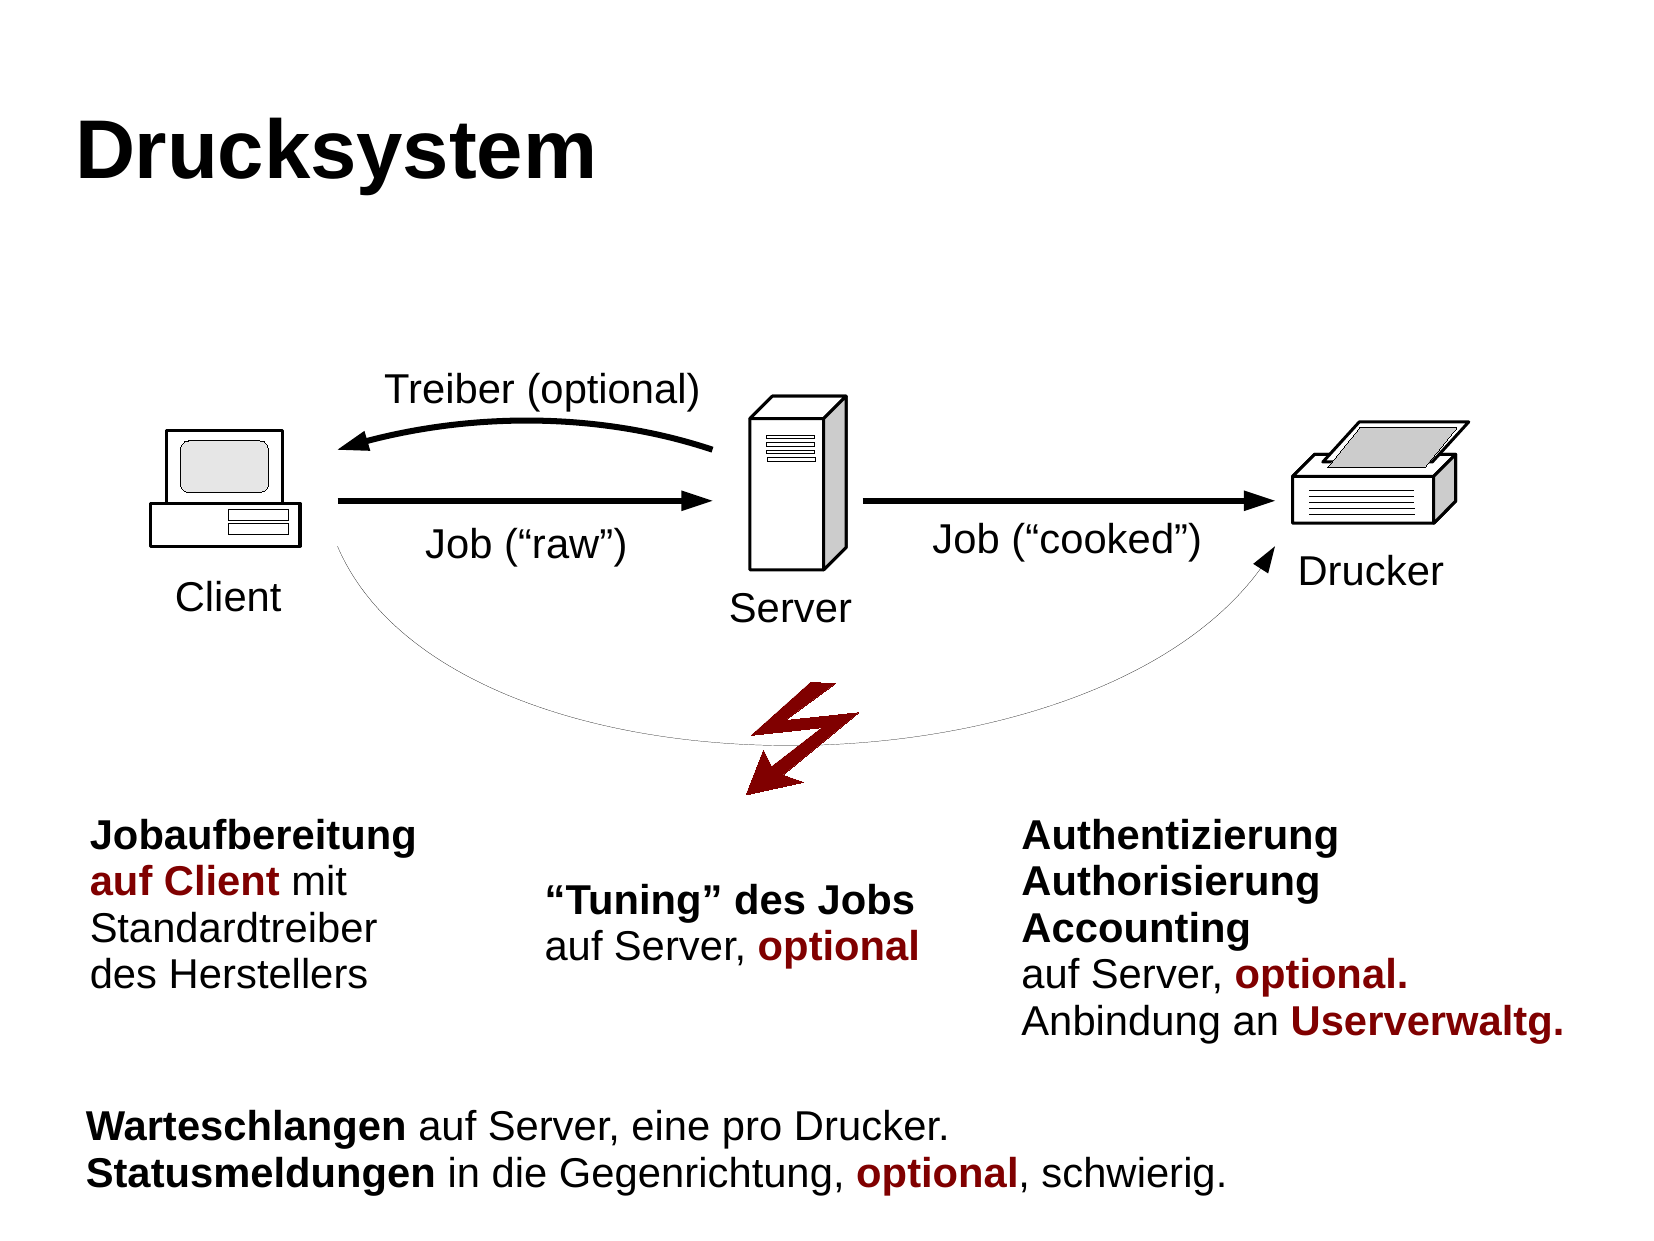

# Drucksystem
Treiber (optional)
Job (“cooked”)
Job (“raw”)
Drucker
Client
Server
Jobaufbereitung
auf Client mit
Standardtreiber
des Herstellers
Authentizierung
Authorisierung
Accounting
auf Server, optional.
Anbindung an Userverwaltg.
“Tuning” des Jobs
auf Server, optional
Warteschlangen auf Server, eine pro Drucker.
Statusmeldungen in die Gegenrichtung, optional, schwierig.